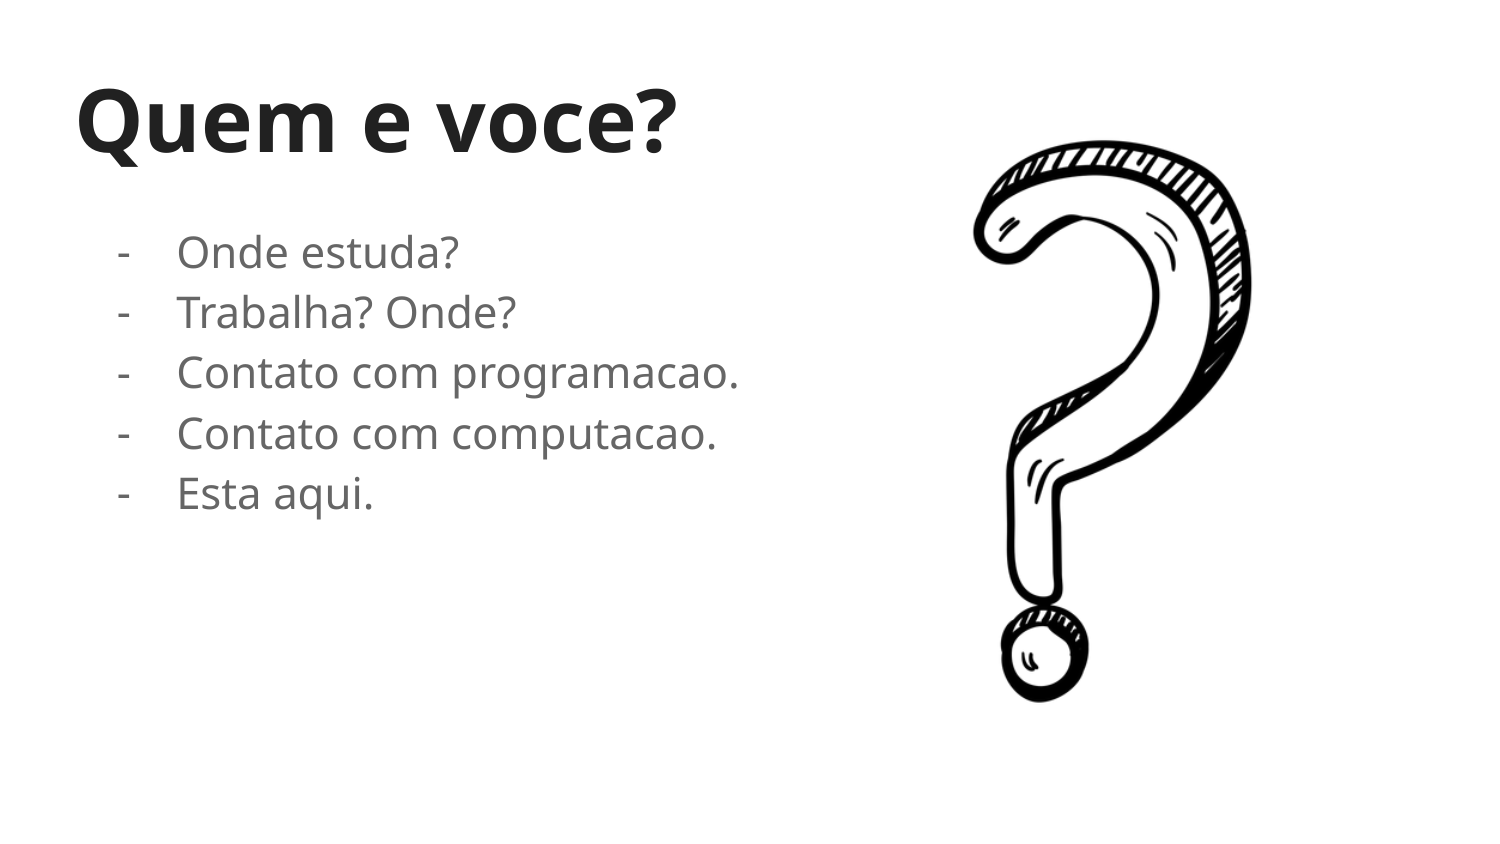

# Quem e voce?
Onde estuda?
Trabalha? Onde?
Contato com programacao.
Contato com computacao.
Esta aqui.